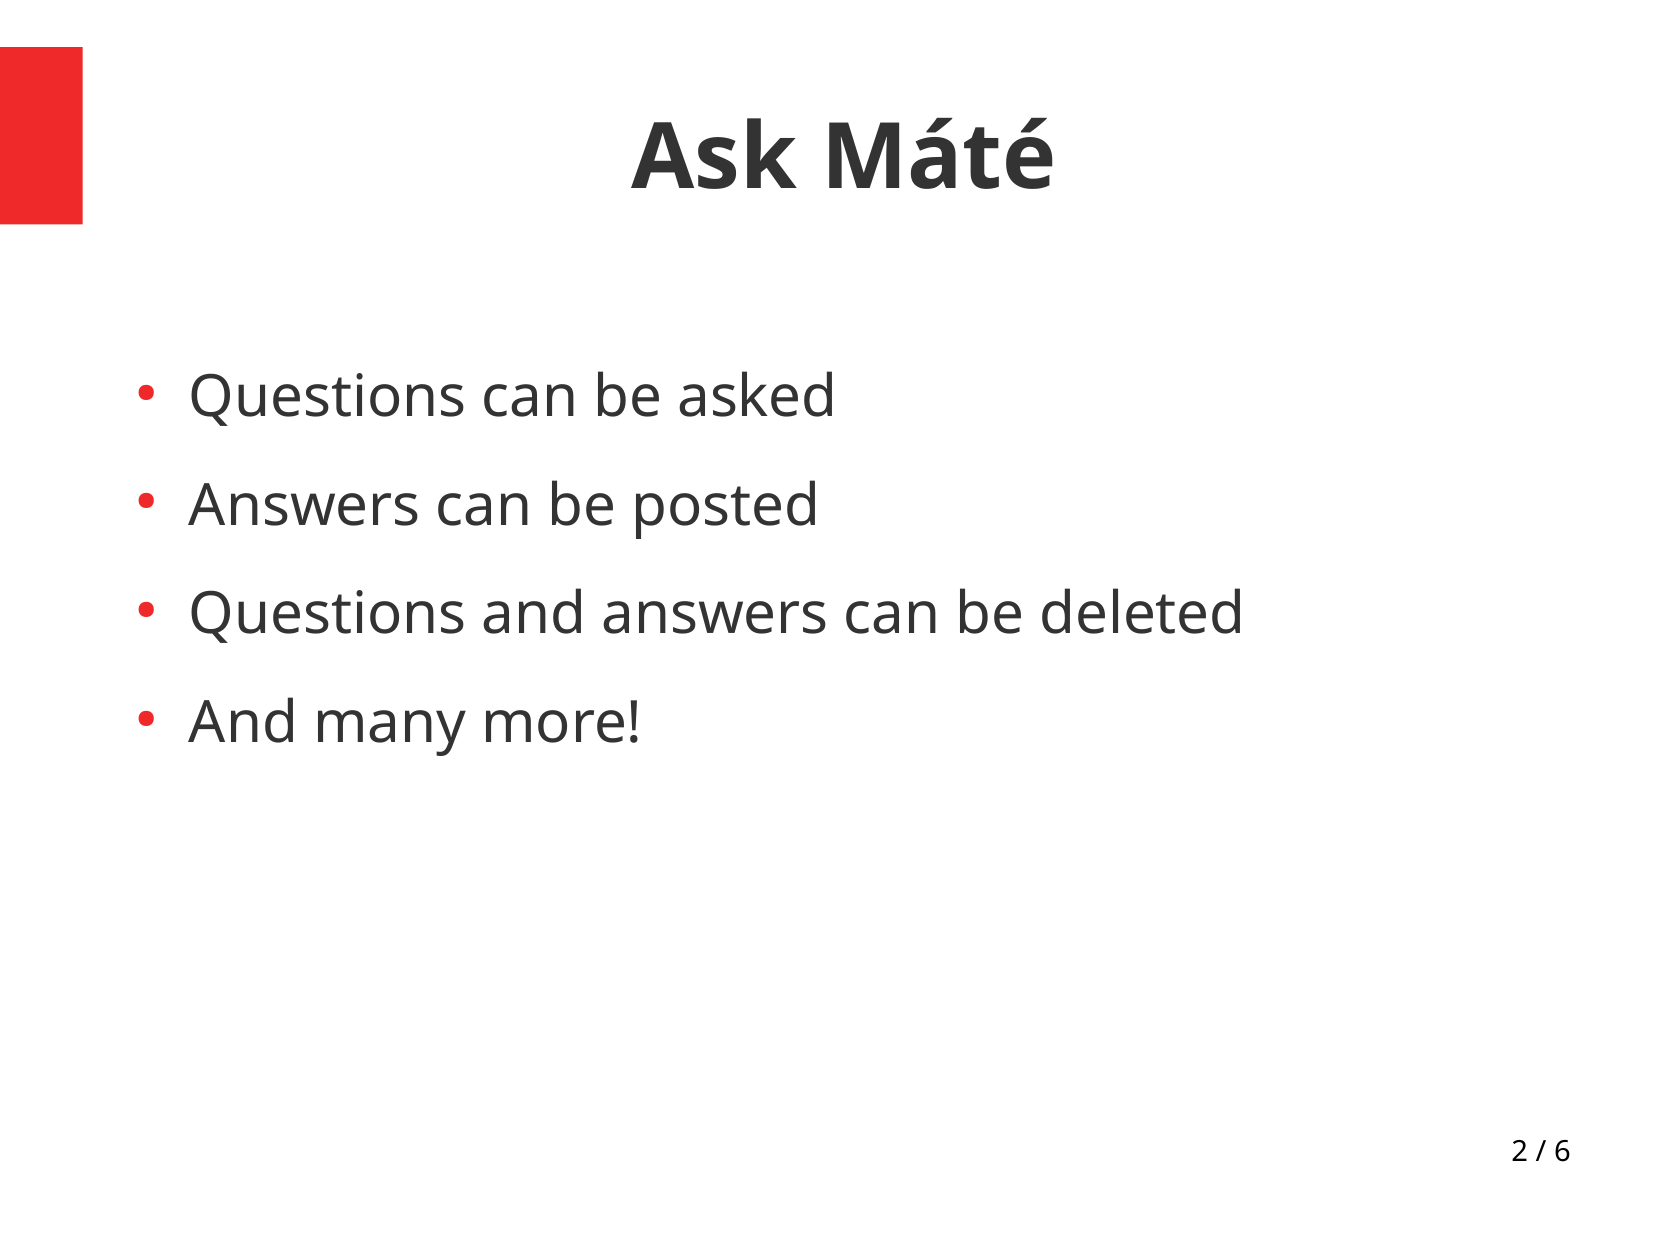

# Ask Máté
Questions can be asked
Answers can be posted
Questions and answers can be deleted
And many more!
2